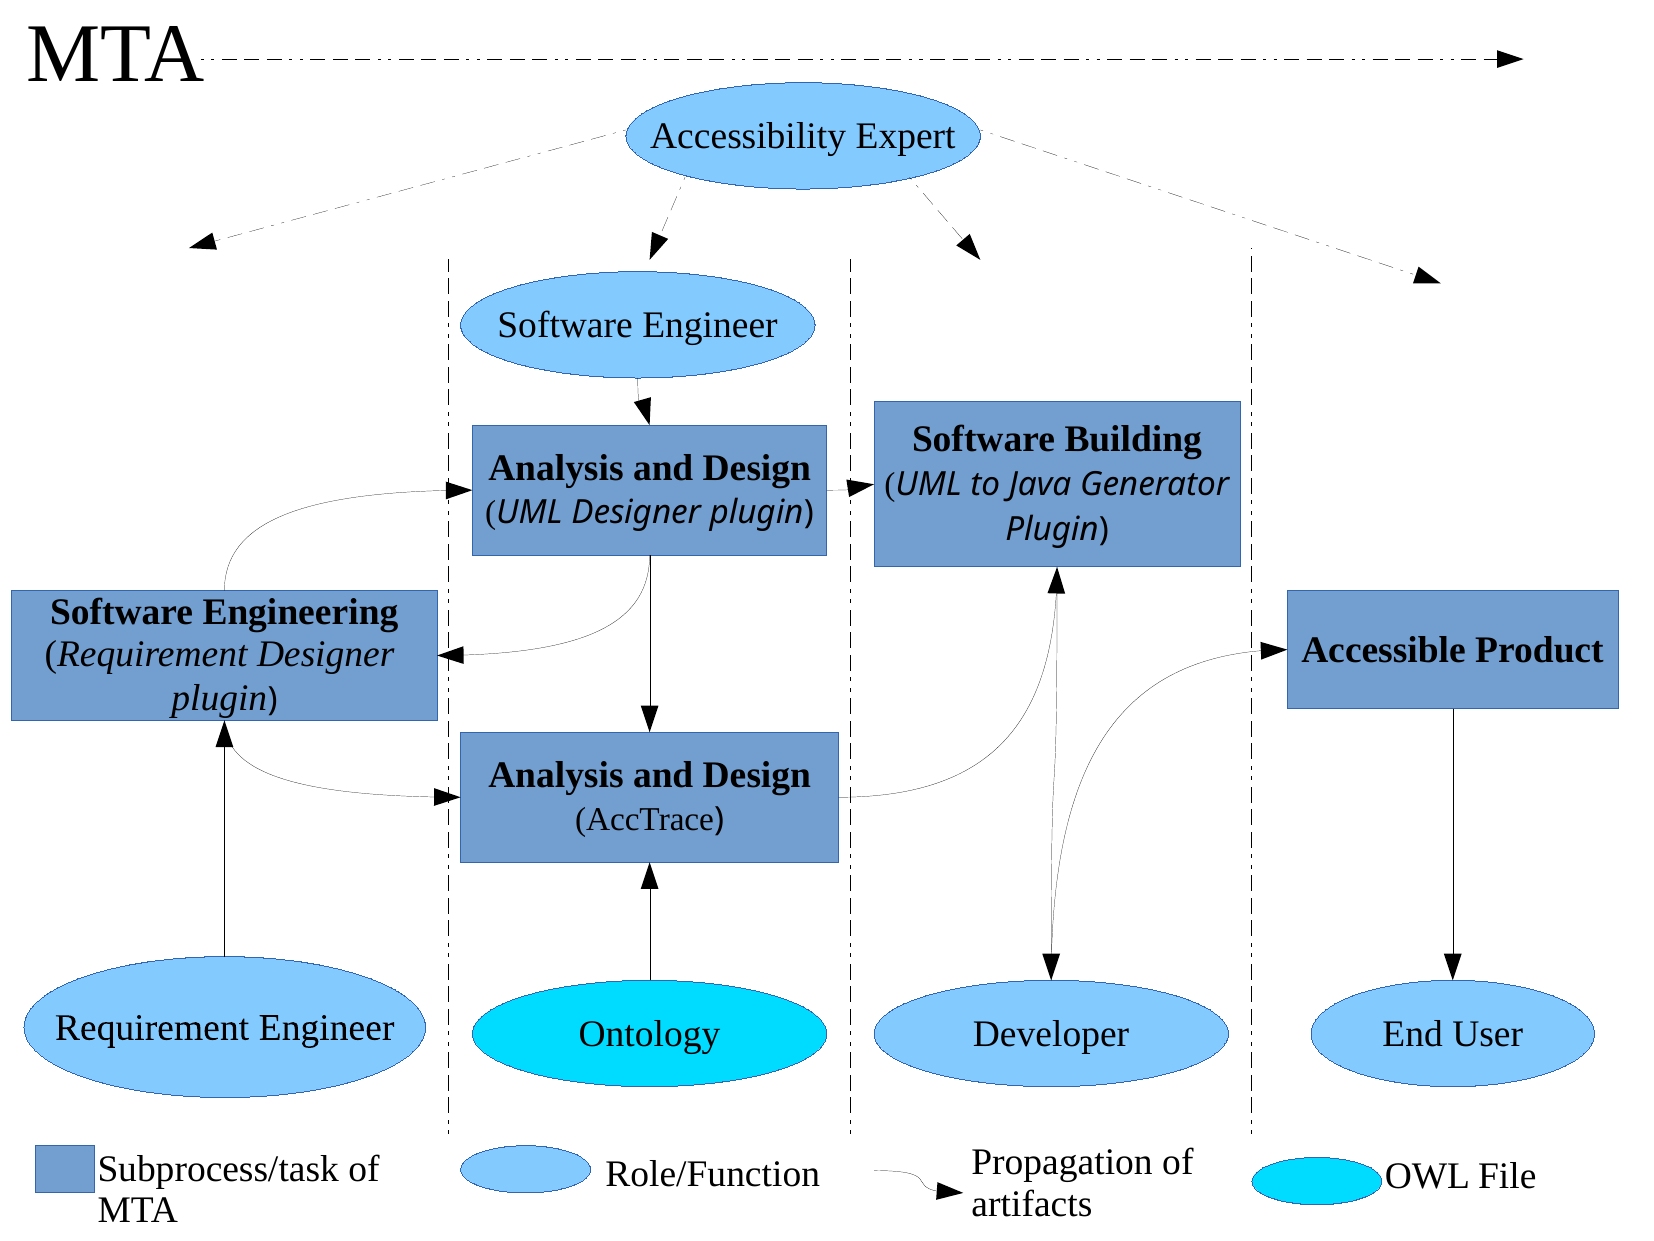

MTA
Accessibility Expert
Software Engineer
Software Building
(UML to Java Generator
Plugin)
Analysis and Design
(UML Designer plugin)
Software Engineering
(Requirement Designer
plugin)
Accessible Product
Analysis and Design
(AccTrace)
Requirement Engineer
Ontology
Developer
End User
Propagation of artifacts
Subprocess/task of MTA
Role/Function
OWL File